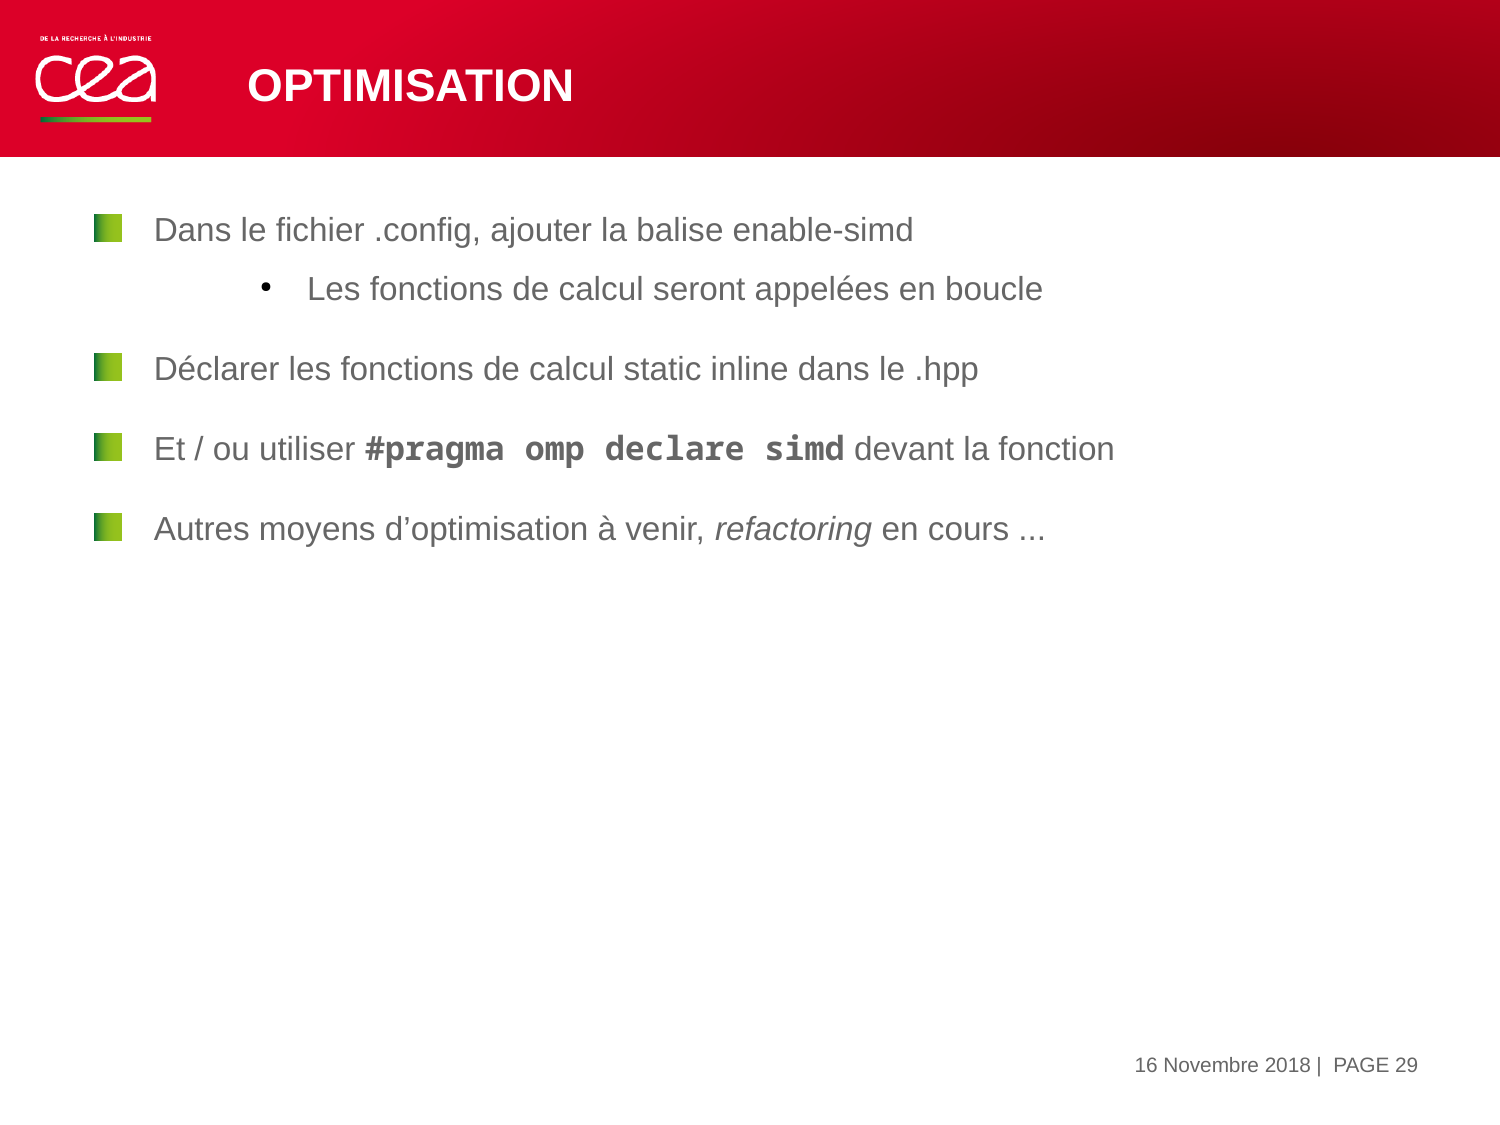

# Optimisation
Dans le fichier .config, ajouter la balise enable-simd
Les fonctions de calcul seront appelées en boucle
Déclarer les fonctions de calcul static inline dans le .hpp
Et / ou utiliser #pragma omp declare simd devant la fonction
Autres moyens d’optimisation à venir, refactoring en cours ...
| PAGE
16 Novembre 2018